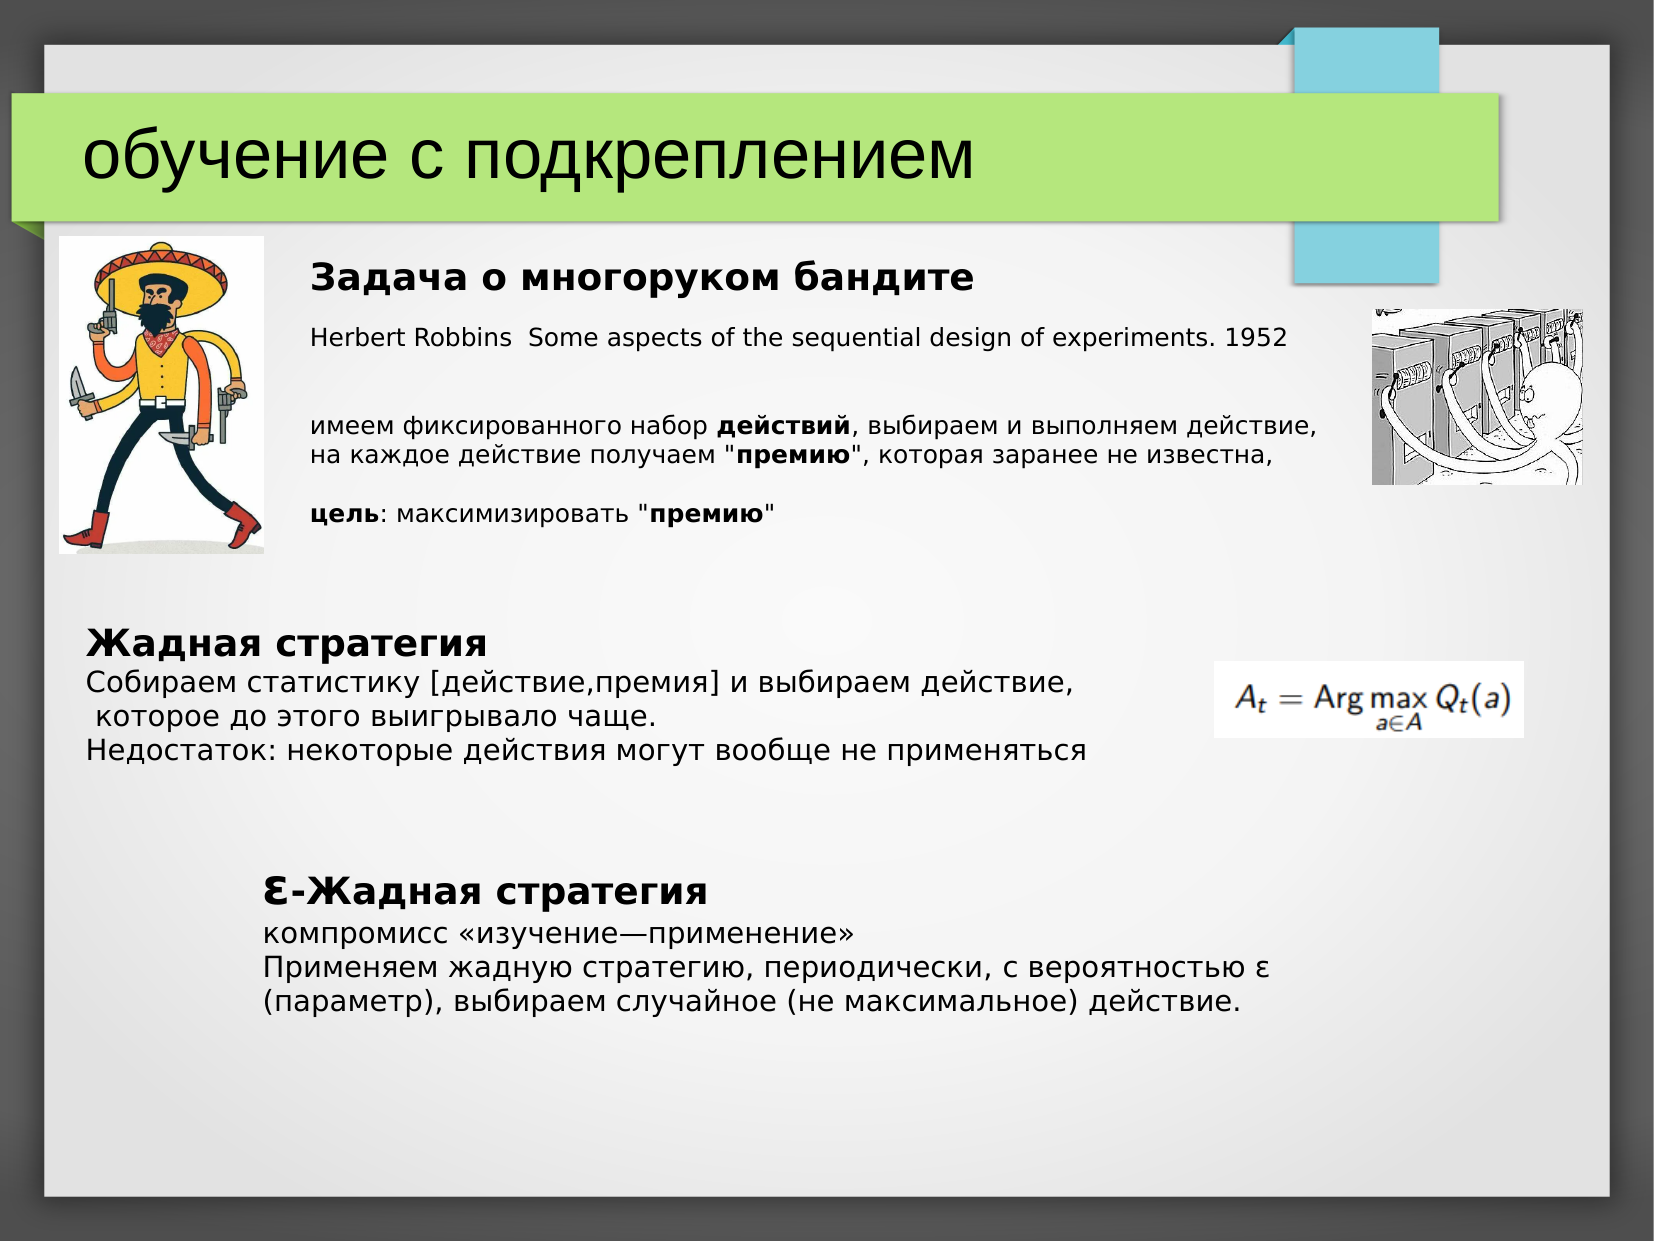

# обучение с подкреплением
Задача о многоруком бандите
Herbert Robbins Some aspects of the sequential design of experiments. 1952
имеем фиксированного набор действий, выбираем и выполняем действие,
на каждое действие получаем "премию", которая заранее не известна,
цель: максимизировать "премию"
Жадная стратегия
Собираем статистику [действие,премия] и выбираем действие,
 которое до этого выигрывало чаще.
Недостаток: некоторые действия могут вообще не применяться
ε-Жадная стратегия
компромисс «изучение—применение»
Применяем жадную стратегию, периодически, с вероятностью ε (параметр), выбираем случайное (не максимальное) действие.